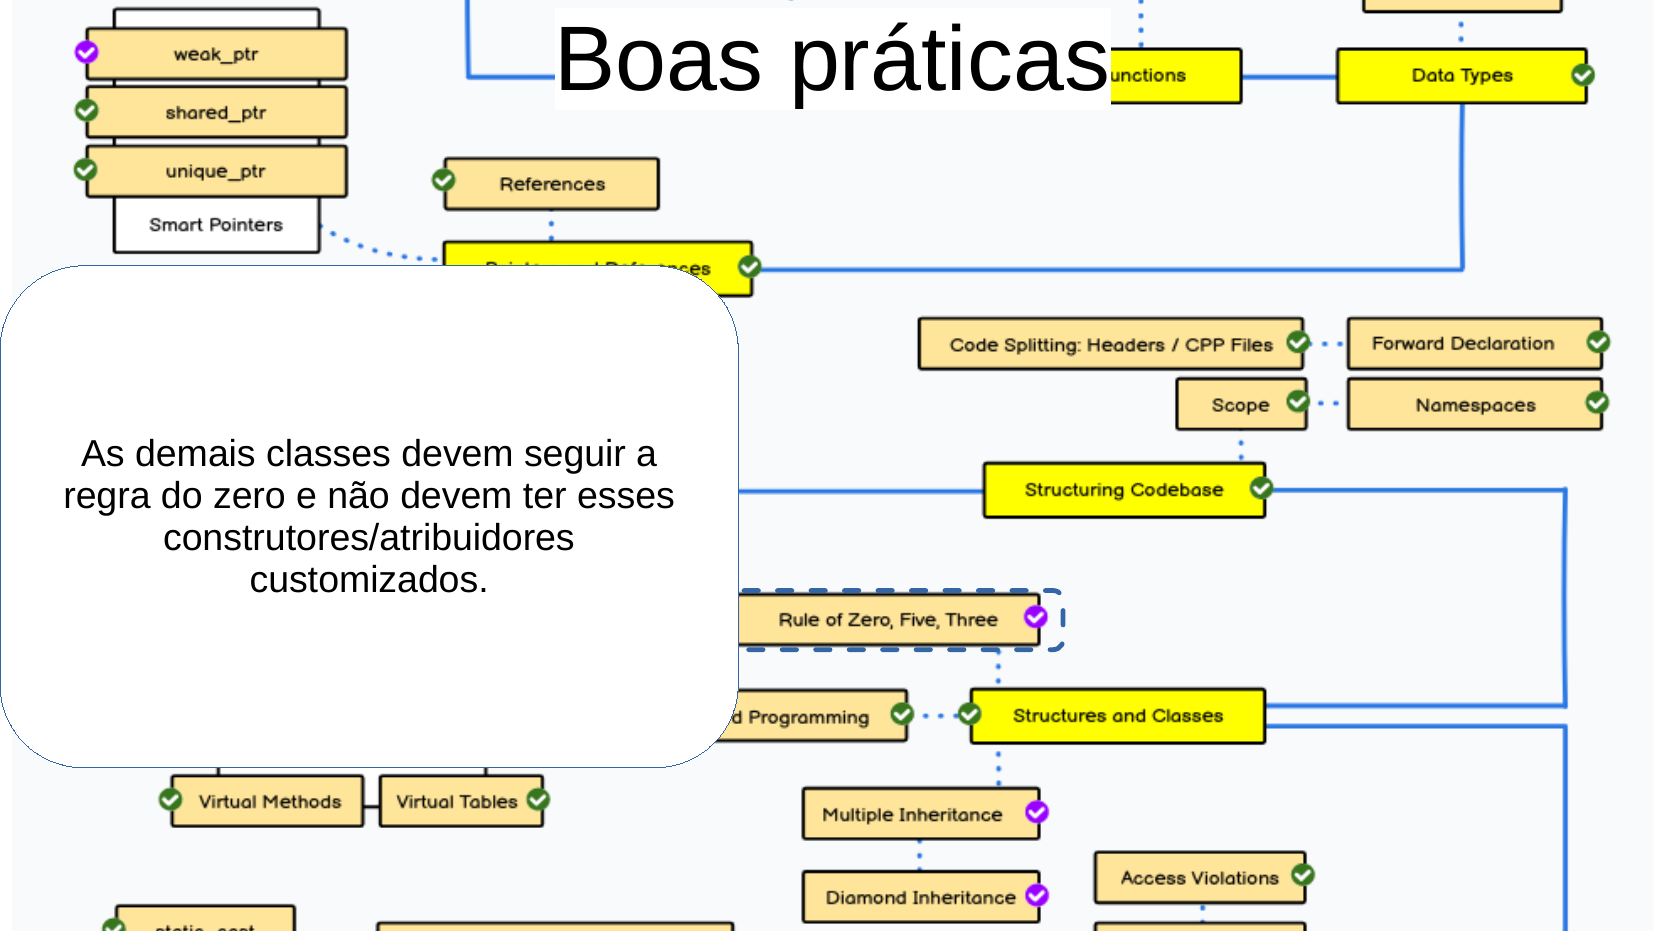

# Boas práticas
As demais classes devem seguir a regra do zero e não devem ter esses construtores/atribuidores customizados.